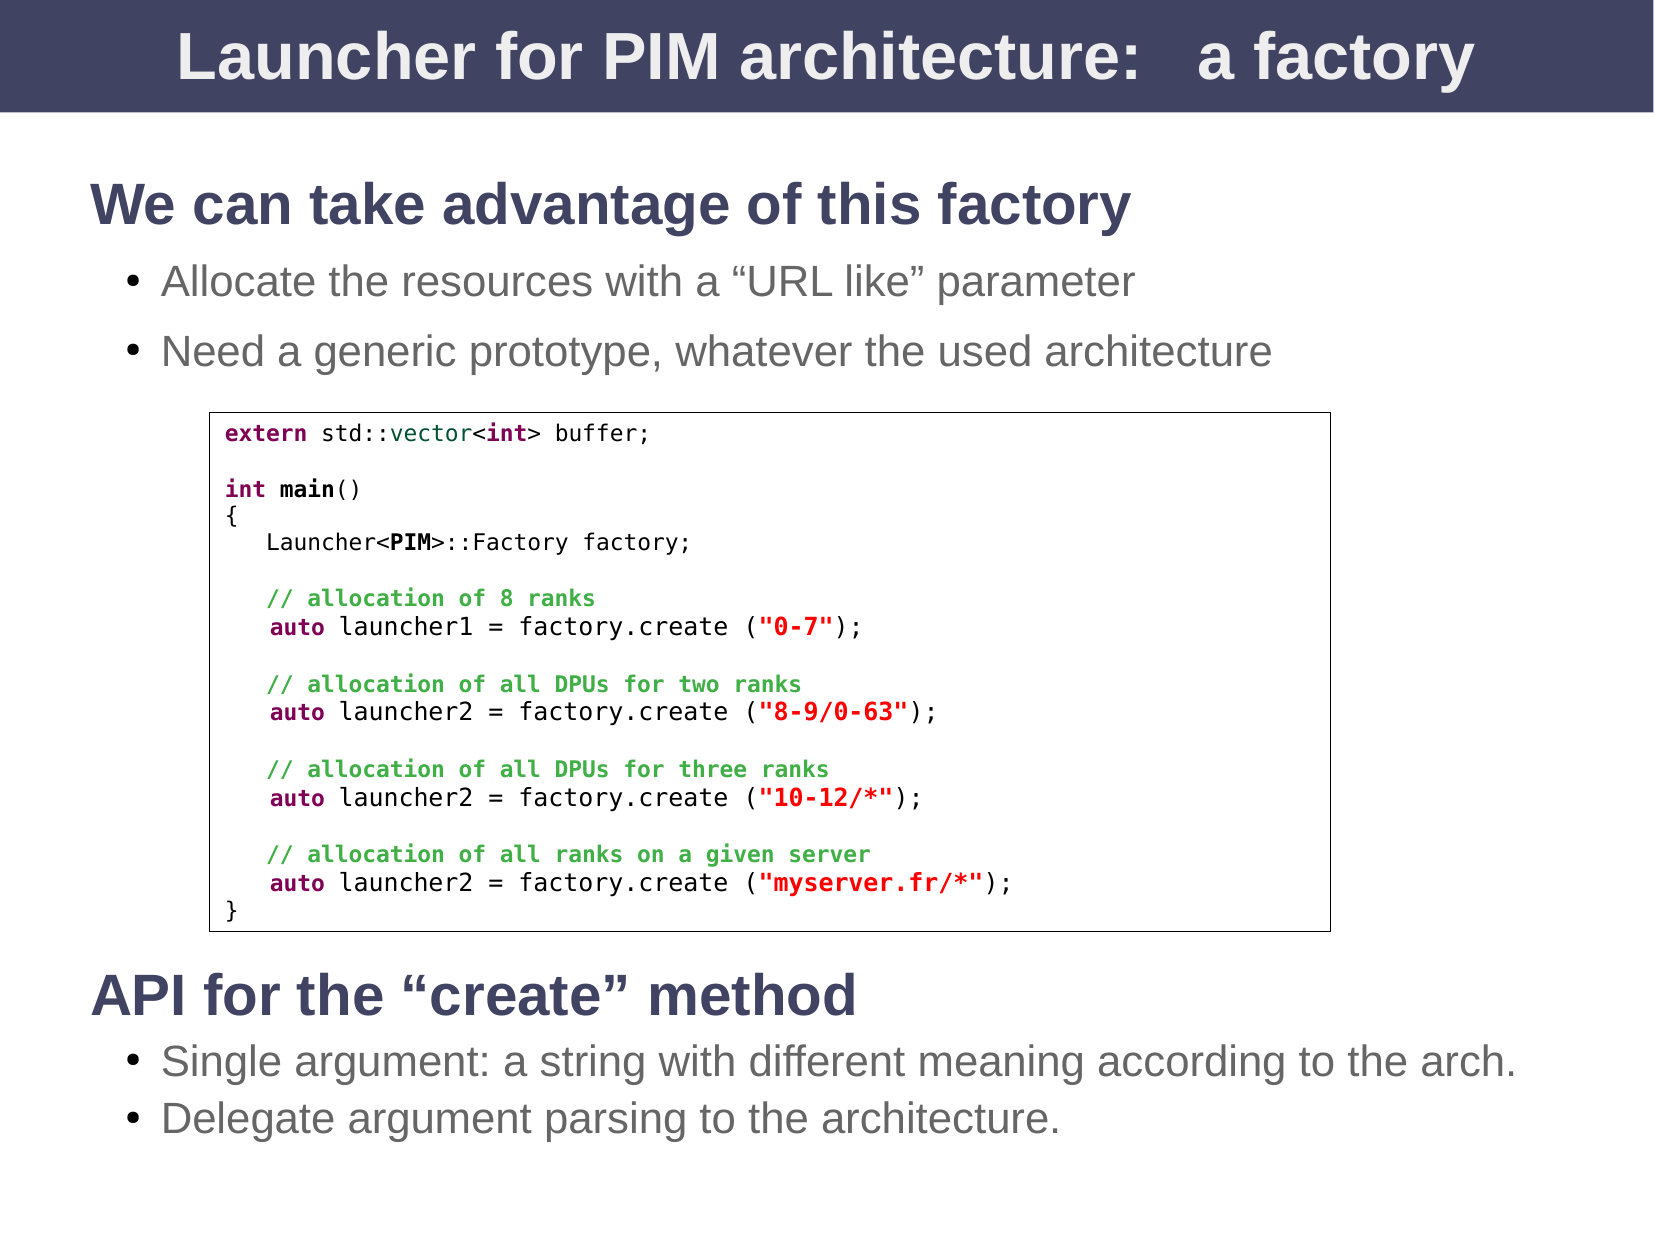

Launcher for PIM architecture: a factory
We can take advantage of this factory
Allocate the resources with a “URL like” parameter
Need a generic prototype, whatever the used architecture
extern std::vector<int> buffer;
int main()
{
 Launcher<PIM>::Factory factory;
 // allocation of 8 ranks
 auto launcher1 = factory.create ("0-7");
 // allocation of all DPUs for two ranks
 auto launcher2 = factory.create ("8-9/0-63");
 // allocation of all DPUs for three ranks
 auto launcher2 = factory.create ("10-12/*");
 // allocation of all ranks on a given server
 auto launcher2 = factory.create ("myserver.fr/*");
}
API for the “create” method
Single argument: a string with different meaning according to the arch.
Delegate argument parsing to the architecture.